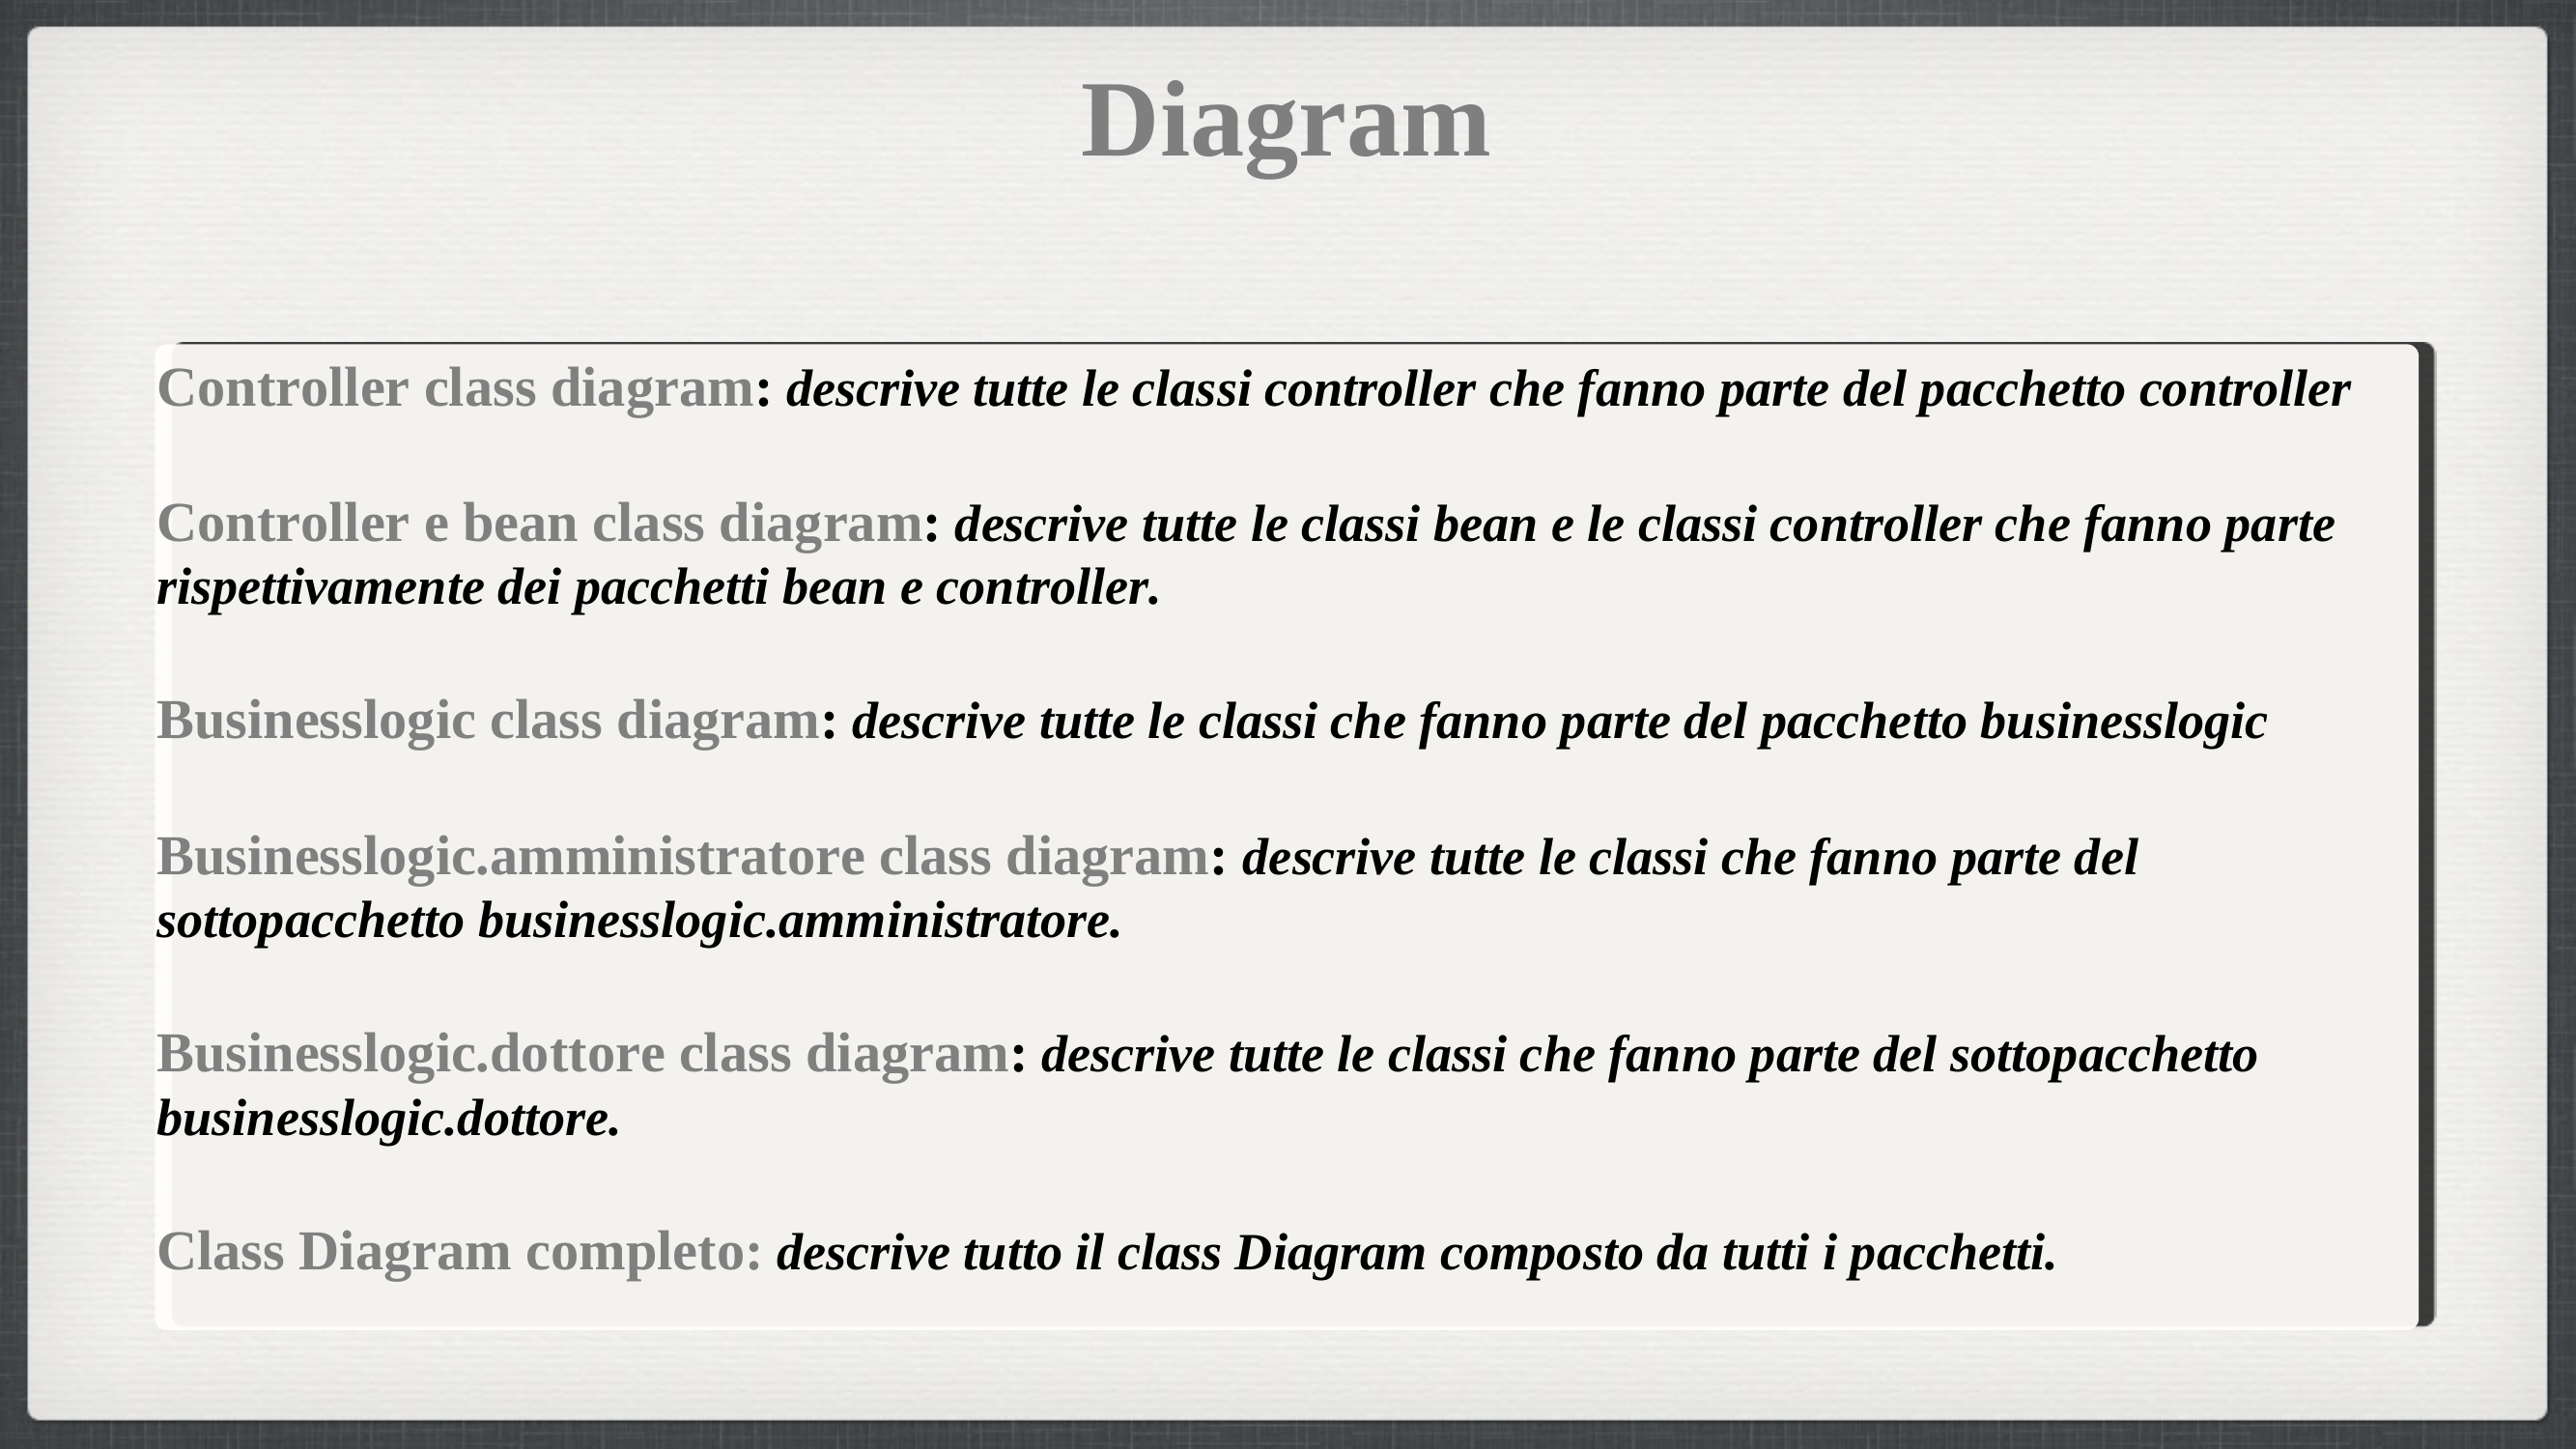

# Diagram
Controller class diagram: descrive tutte le classi controller che fanno parte del pacchetto controller
Controller e bean class diagram: descrive tutte le classi bean e le classi controller che fanno parte rispettivamente dei pacchetti bean e controller.
Businesslogic class diagram: descrive tutte le classi che fanno parte del pacchetto businesslogic
Businesslogic.amministratore class diagram: descrive tutte le classi che fanno parte del sottopacchetto businesslogic.amministratore.
Businesslogic.dottore class diagram: descrive tutte le classi che fanno parte del sottopacchetto businesslogic.dottore.
Class Diagram completo: descrive tutto il class Diagram composto da tutti i pacchetti.
.